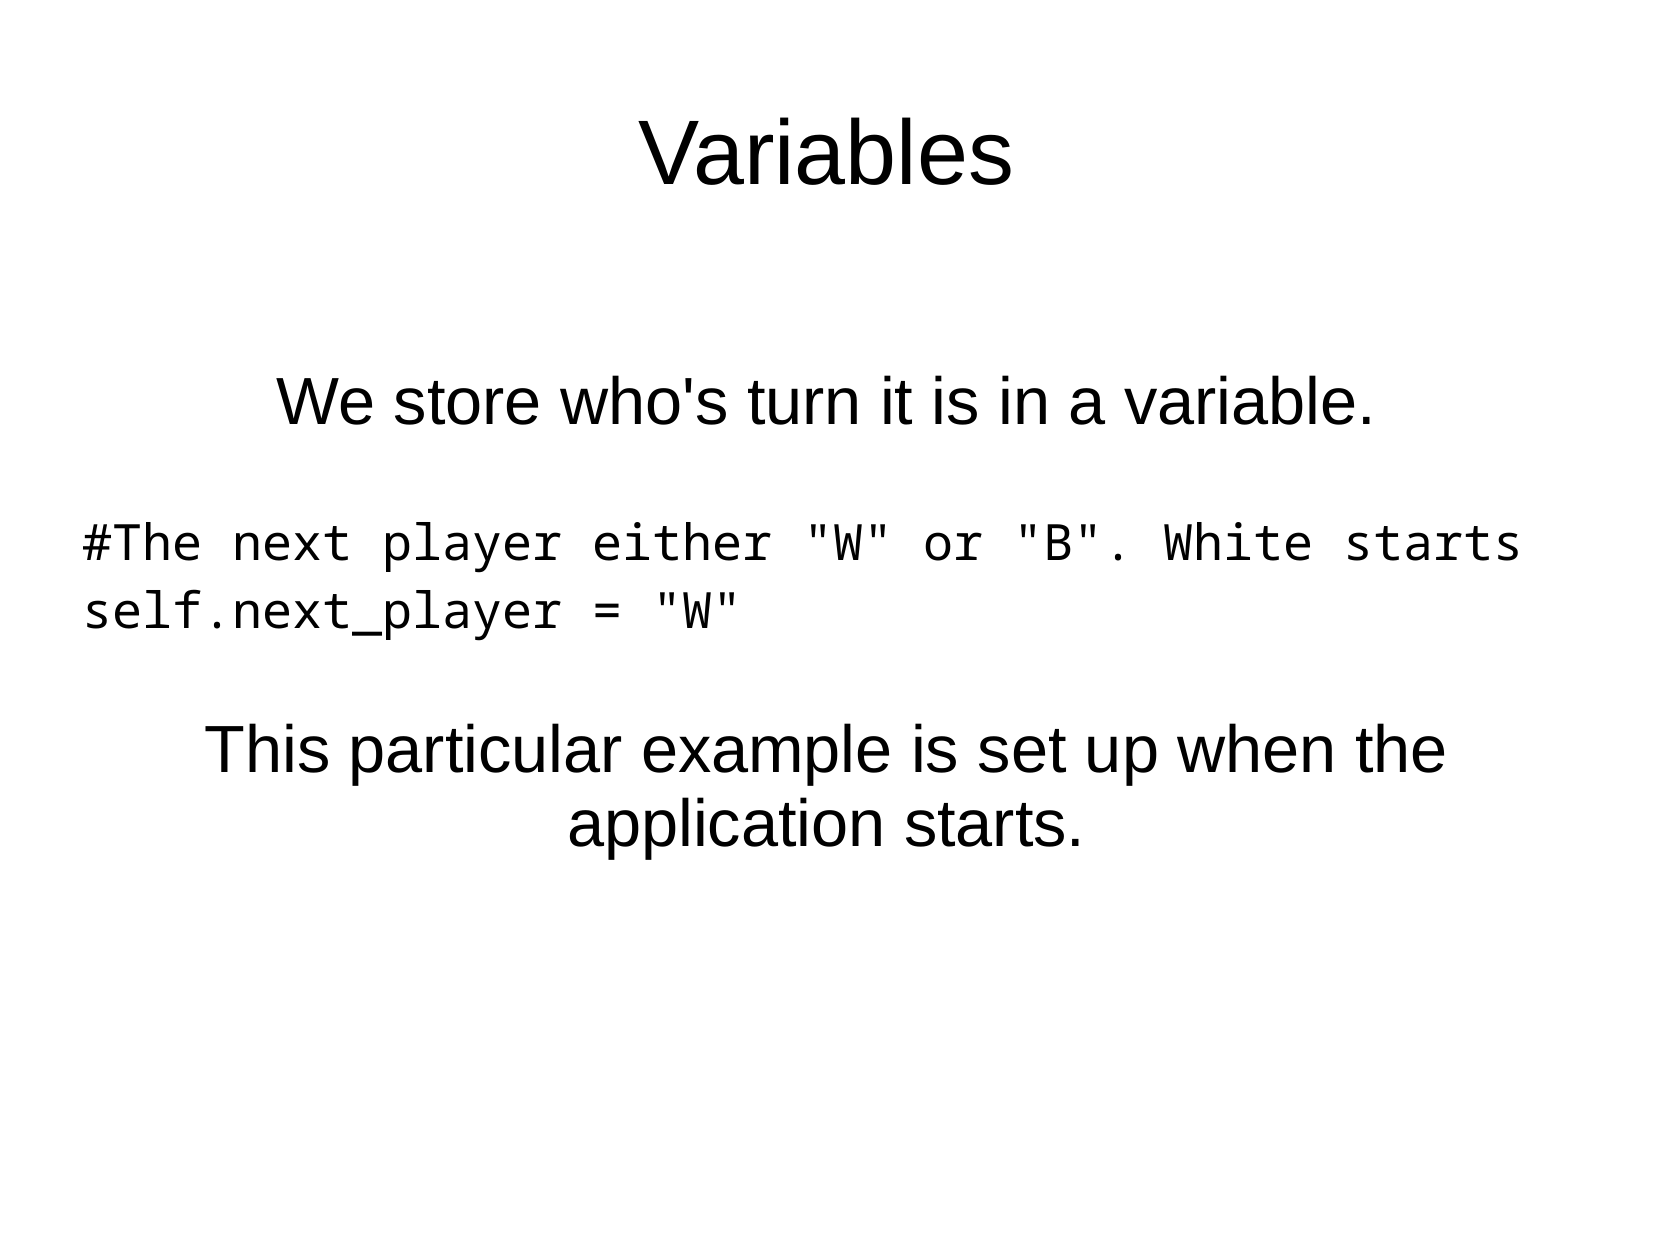

# Variables
We store who's turn it is in a variable.
#The next player either "W" or "B". White starts
self.next_player = "W"
This particular example is set up when the application starts.